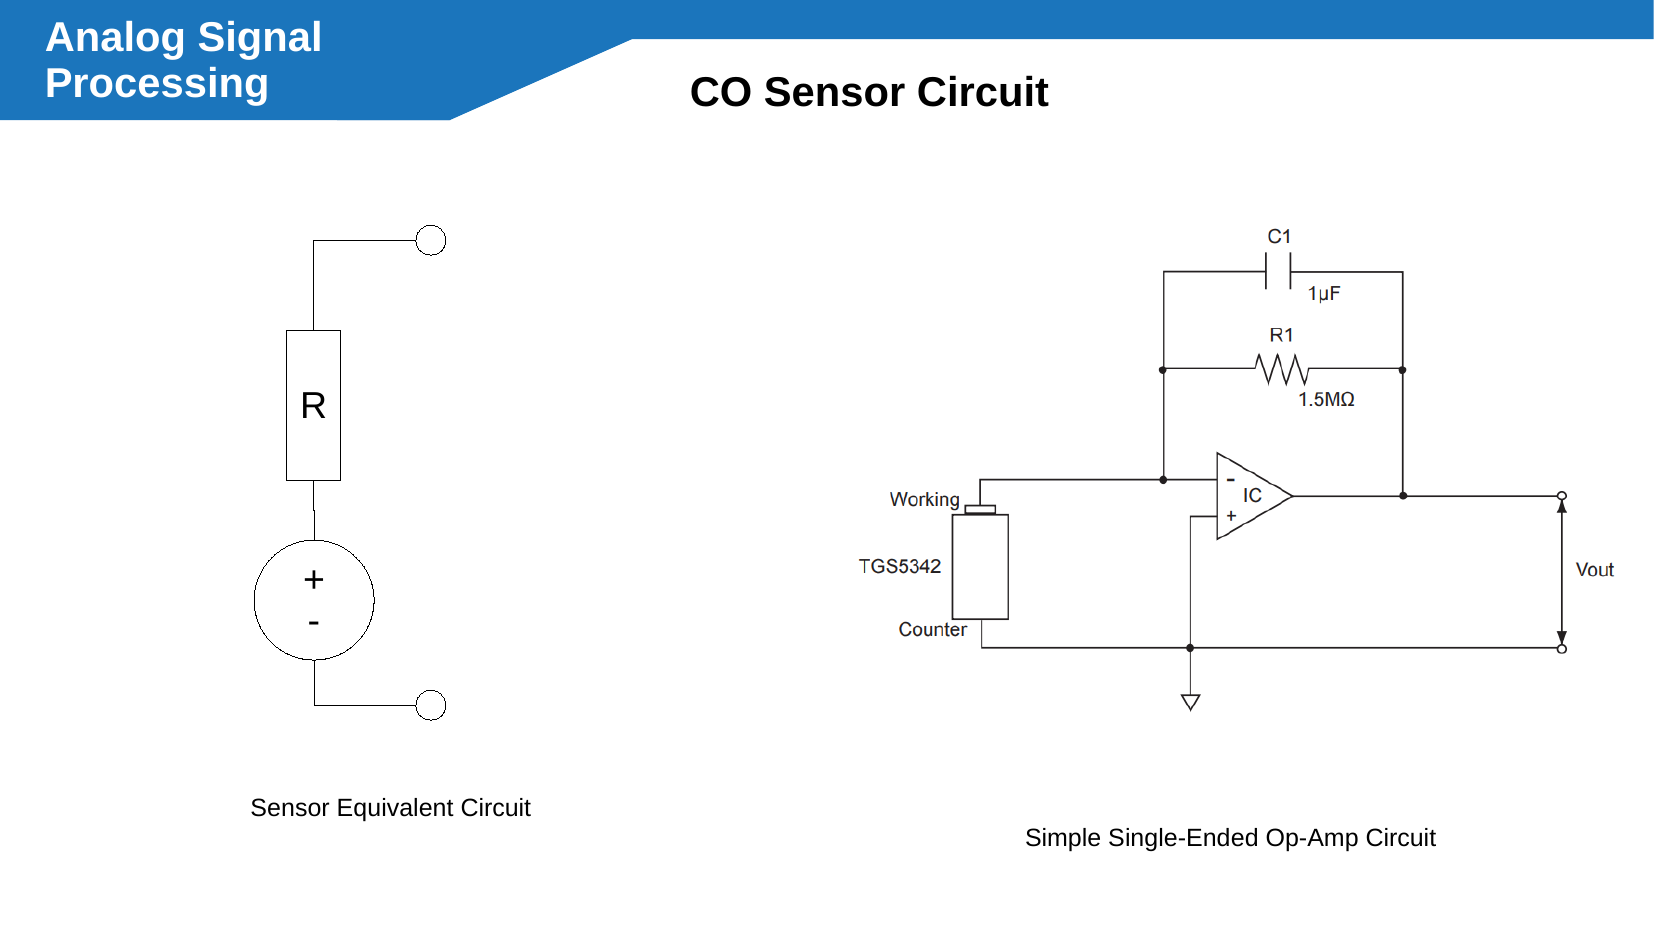

Analog Signal Processing
CO Sensor Circuit
R
+
-
Sensor Equivalent Circuit
Simple Single-Ended Op-Amp Circuit